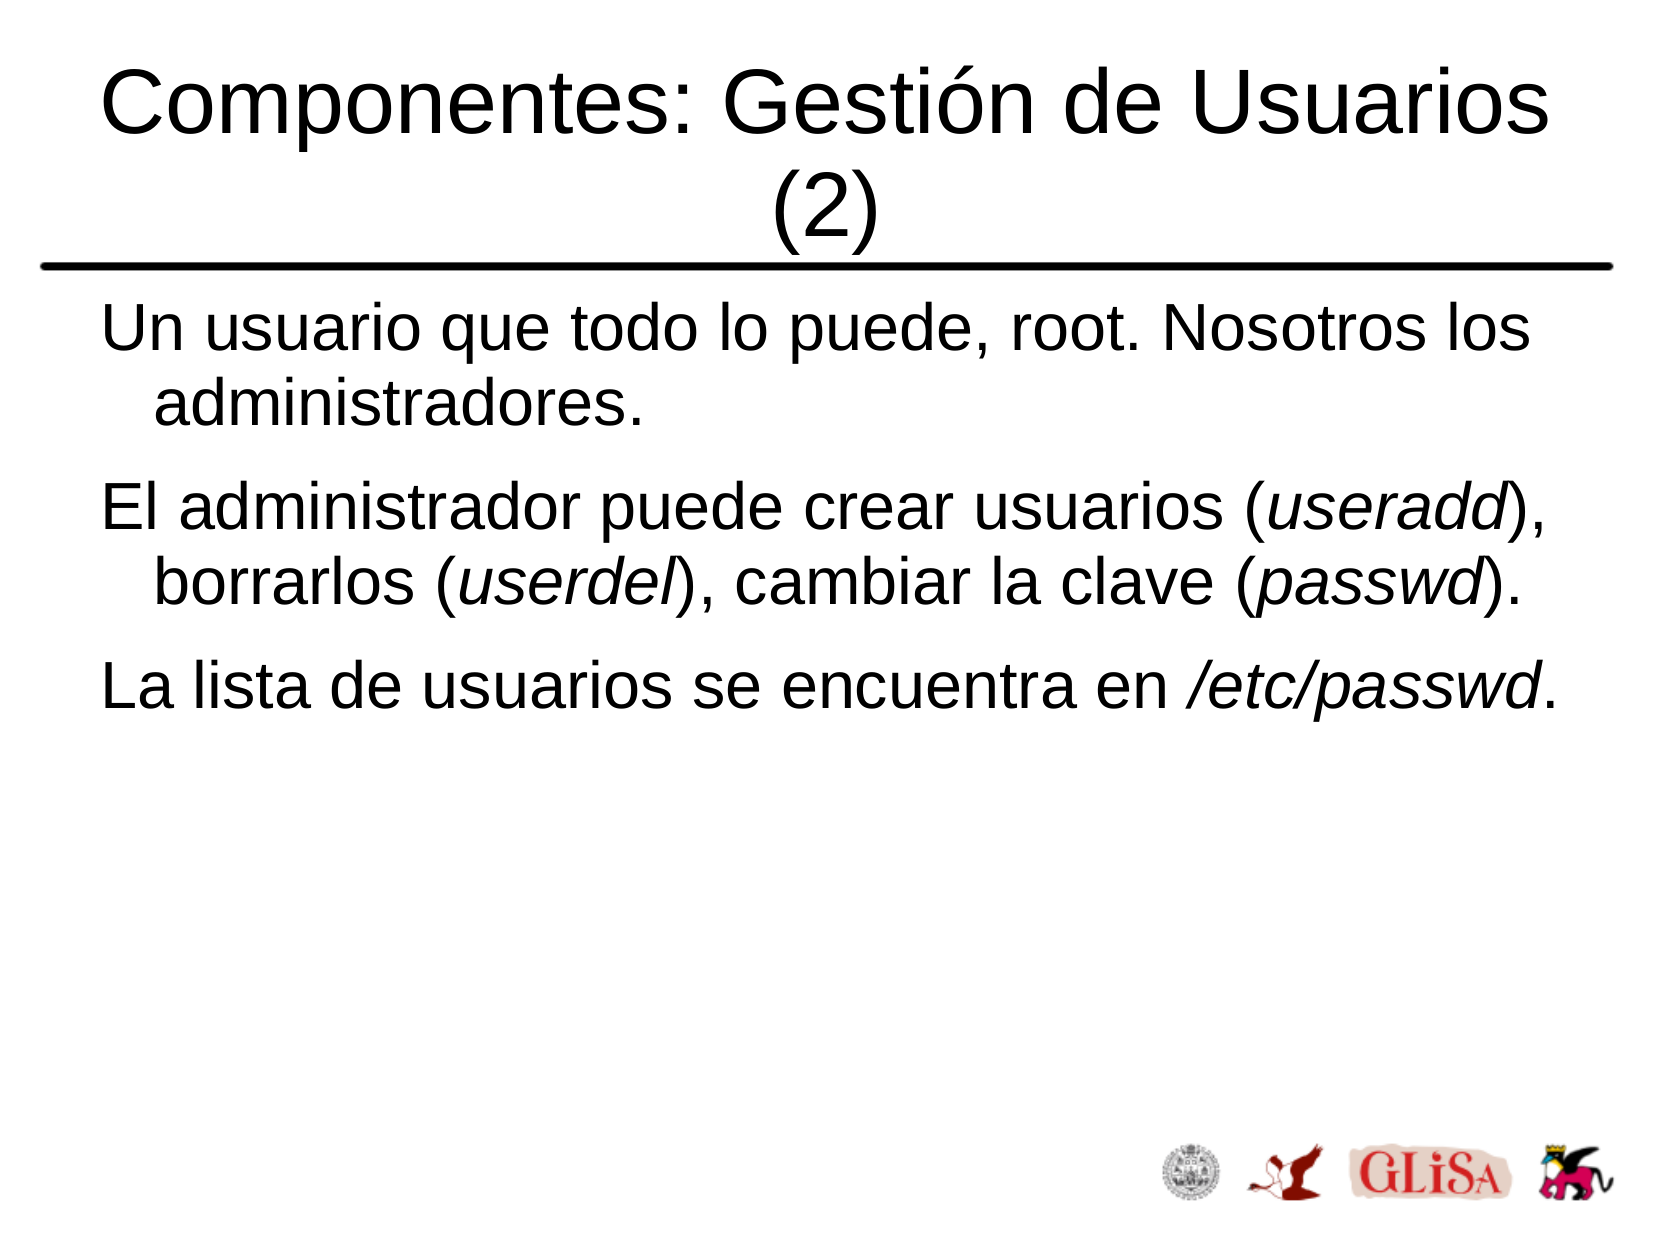

# Componentes: Gestión de Usuarios (2)
Un usuario que todo lo puede, root. Nosotros los administradores.
El administrador puede crear usuarios (useradd), borrarlos (userdel), cambiar la clave (passwd).
La lista de usuarios se encuentra en /etc/passwd.